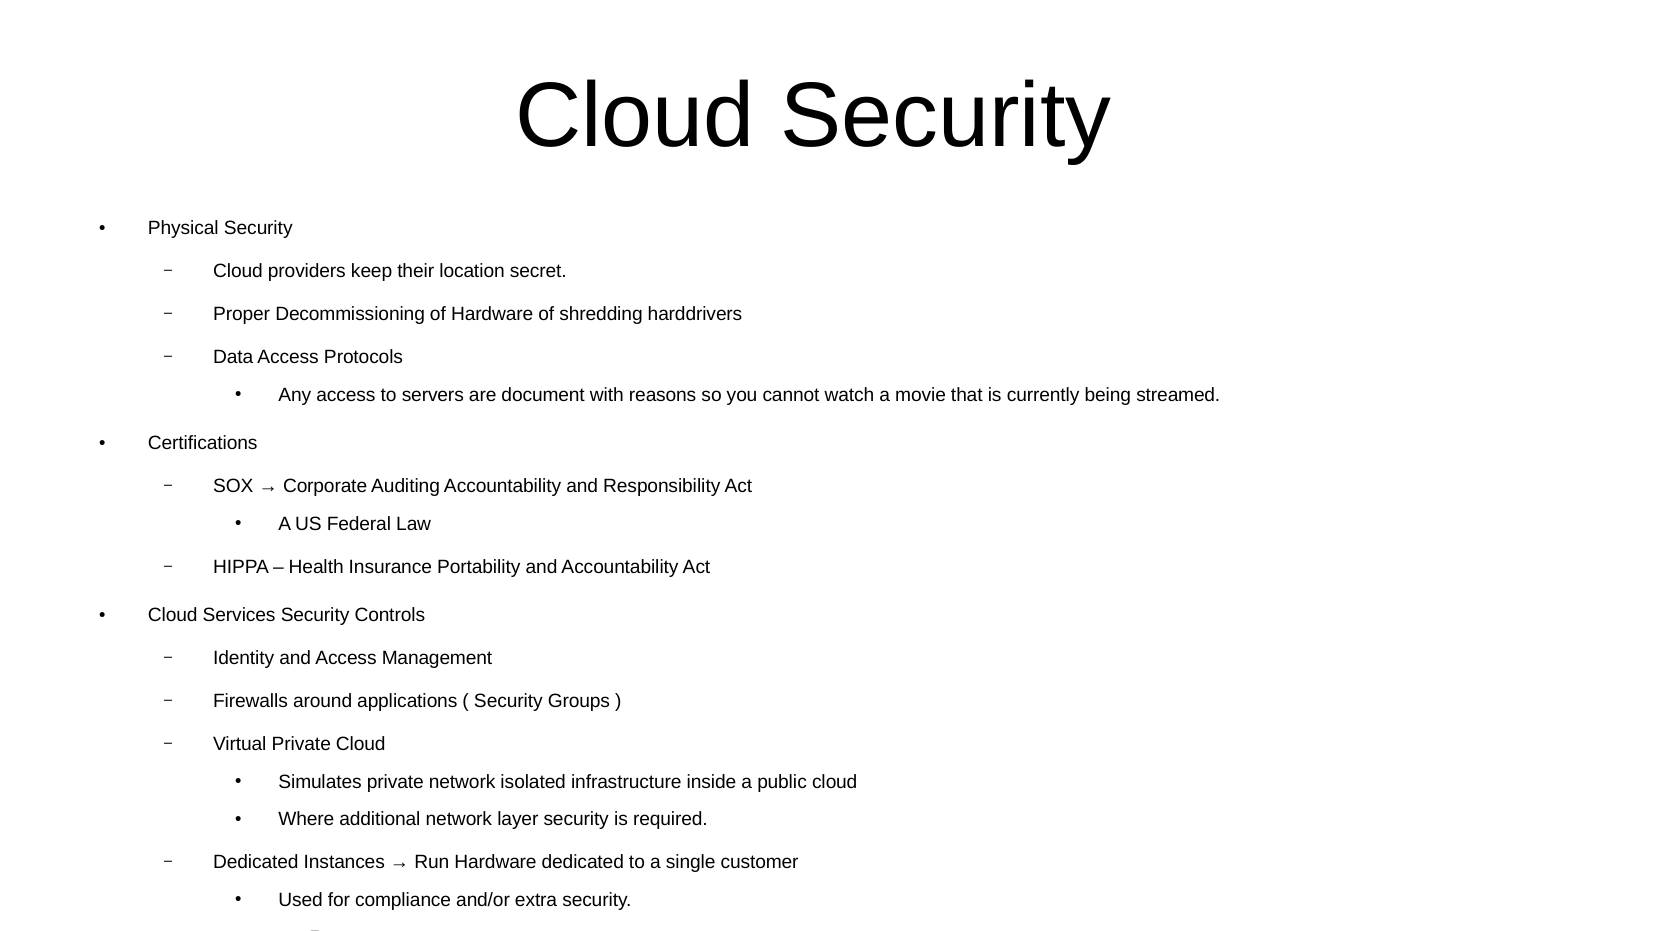

# Cloud Security
Physical Security
Cloud providers keep their location secret.
Proper Decommissioning of Hardware of shredding harddrivers
Data Access Protocols
Any access to servers are document with reasons so you cannot watch a movie that is currently being streamed.
Certifications
SOX → Corporate Auditing Accountability and Responsibility Act
A US Federal Law
HIPPA – Health Insurance Portability and Accountability Act
Cloud Services Security Controls
Identity and Access Management
Firewalls around applications ( Security Groups )
Virtual Private Cloud
Simulates private network isolated infrastructure inside a public cloud
Where additional network layer security is required.
Dedicated Instances → Run Hardware dedicated to a single customer
Used for compliance and/or extra security.